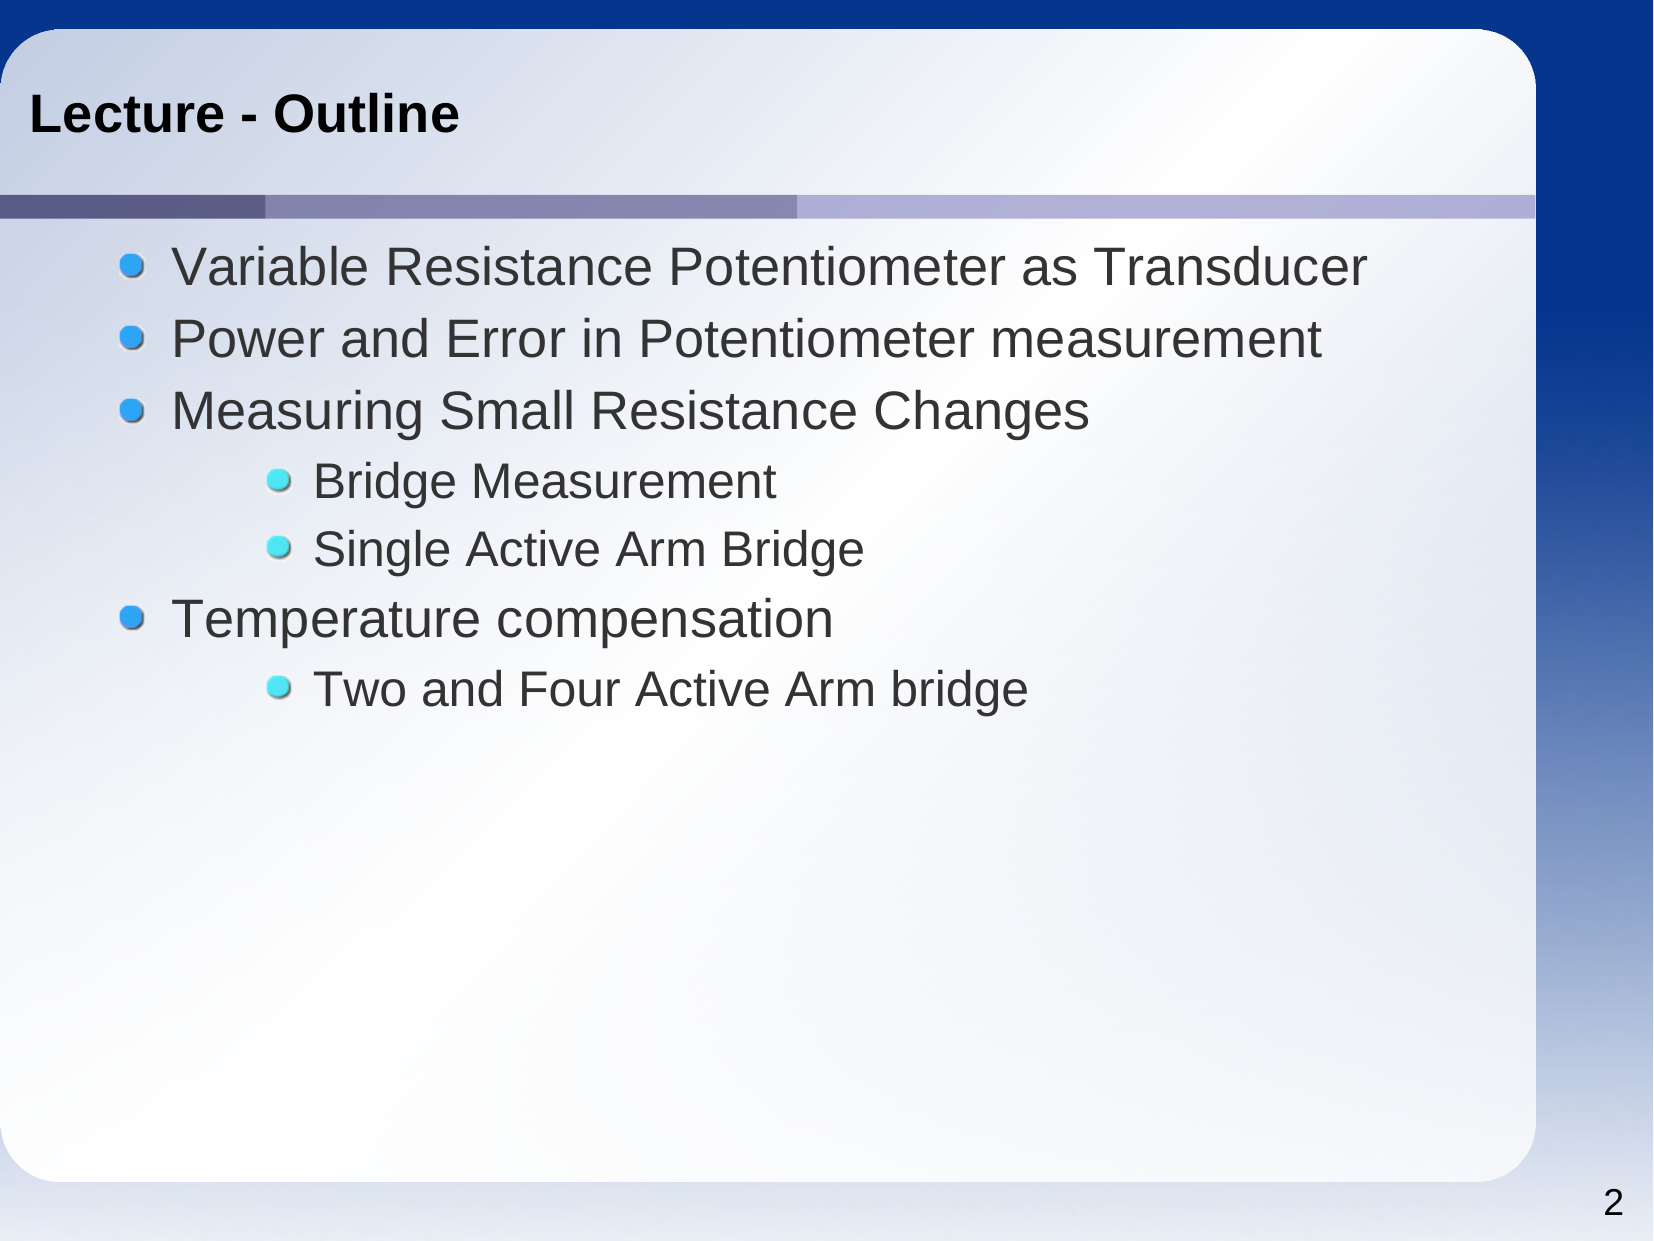

# Lecture - Outline
Variable Resistance Potentiometer as Transducer
Power and Error in Potentiometer measurement
Measuring Small Resistance Changes
Bridge Measurement
Single Active Arm Bridge
Temperature compensation
Two and Four Active Arm bridge
2